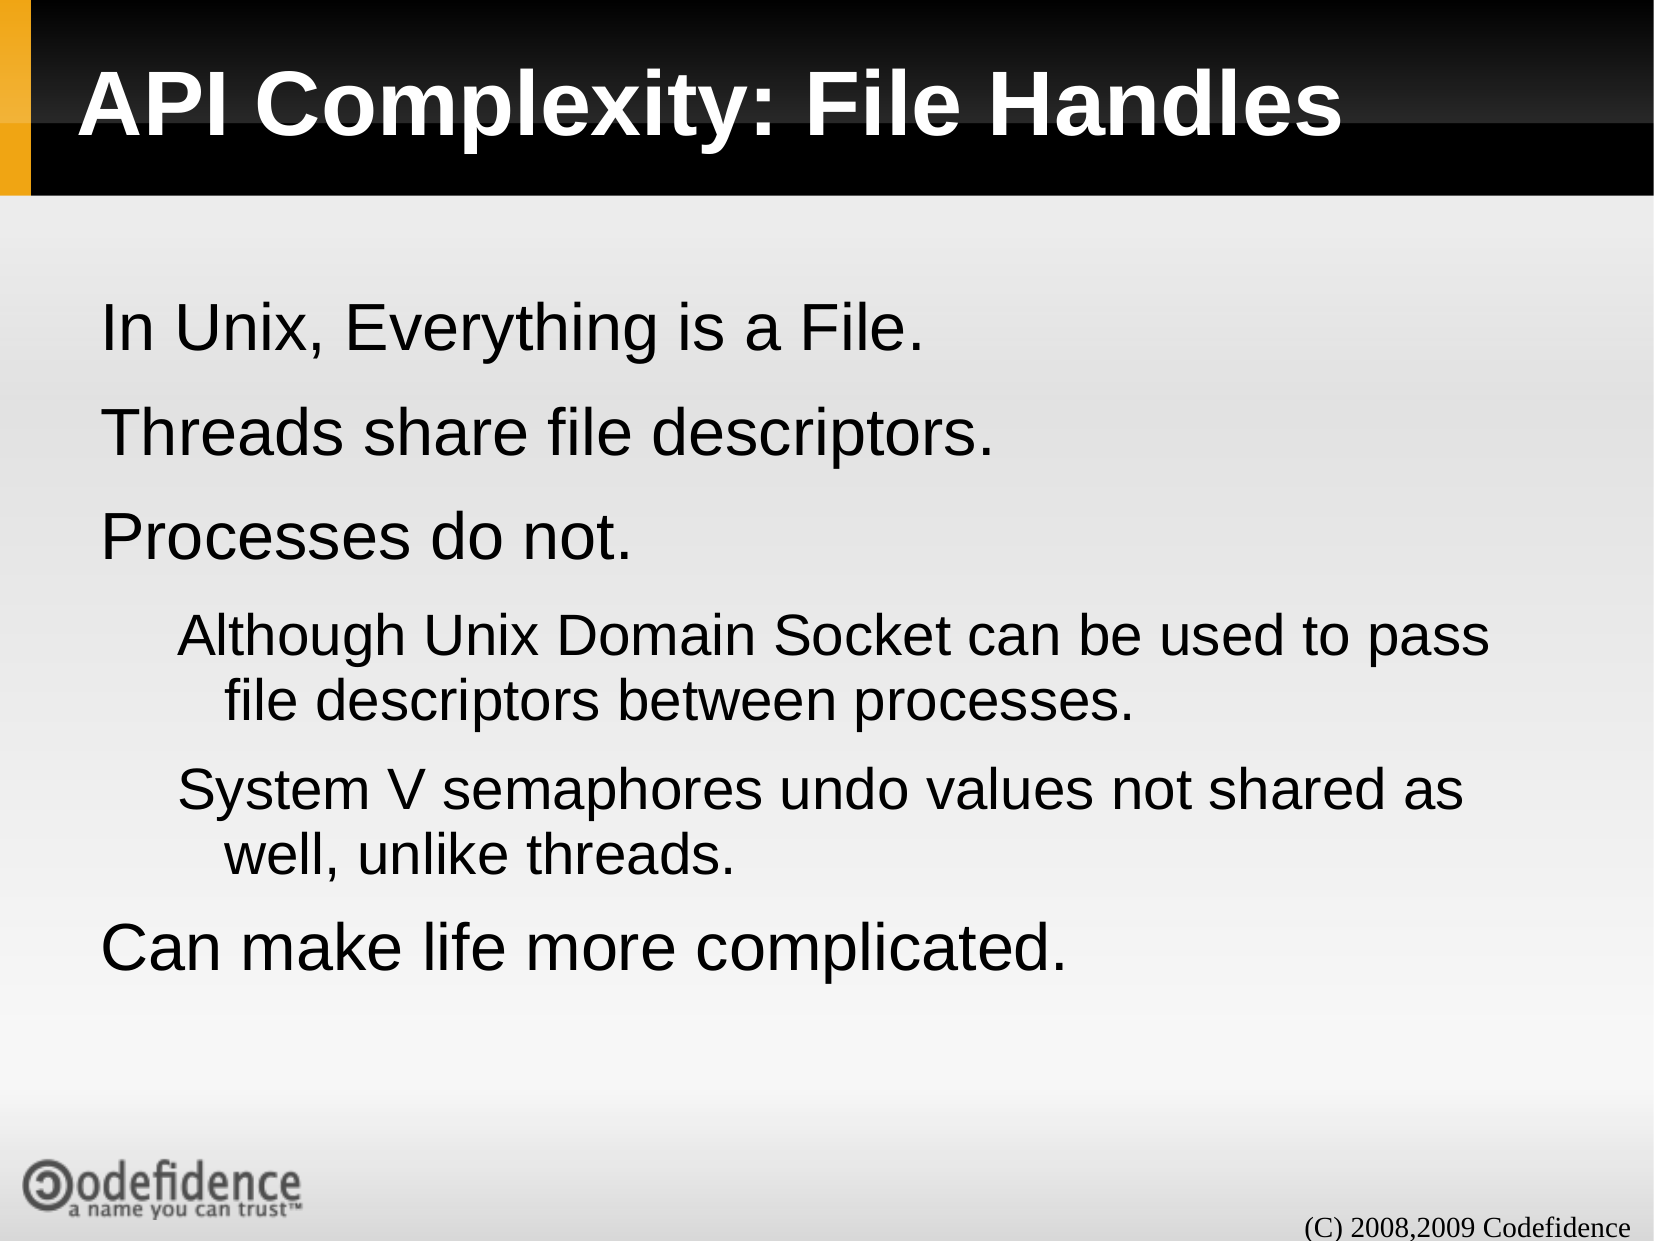

# API Complexity: File Handles
In Unix, Everything is a File.
Threads share file descriptors.
Processes do not.
Although Unix Domain Socket can be used to pass file descriptors between processes.
System V semaphores undo values not shared as well, unlike threads.
Can make life more complicated.